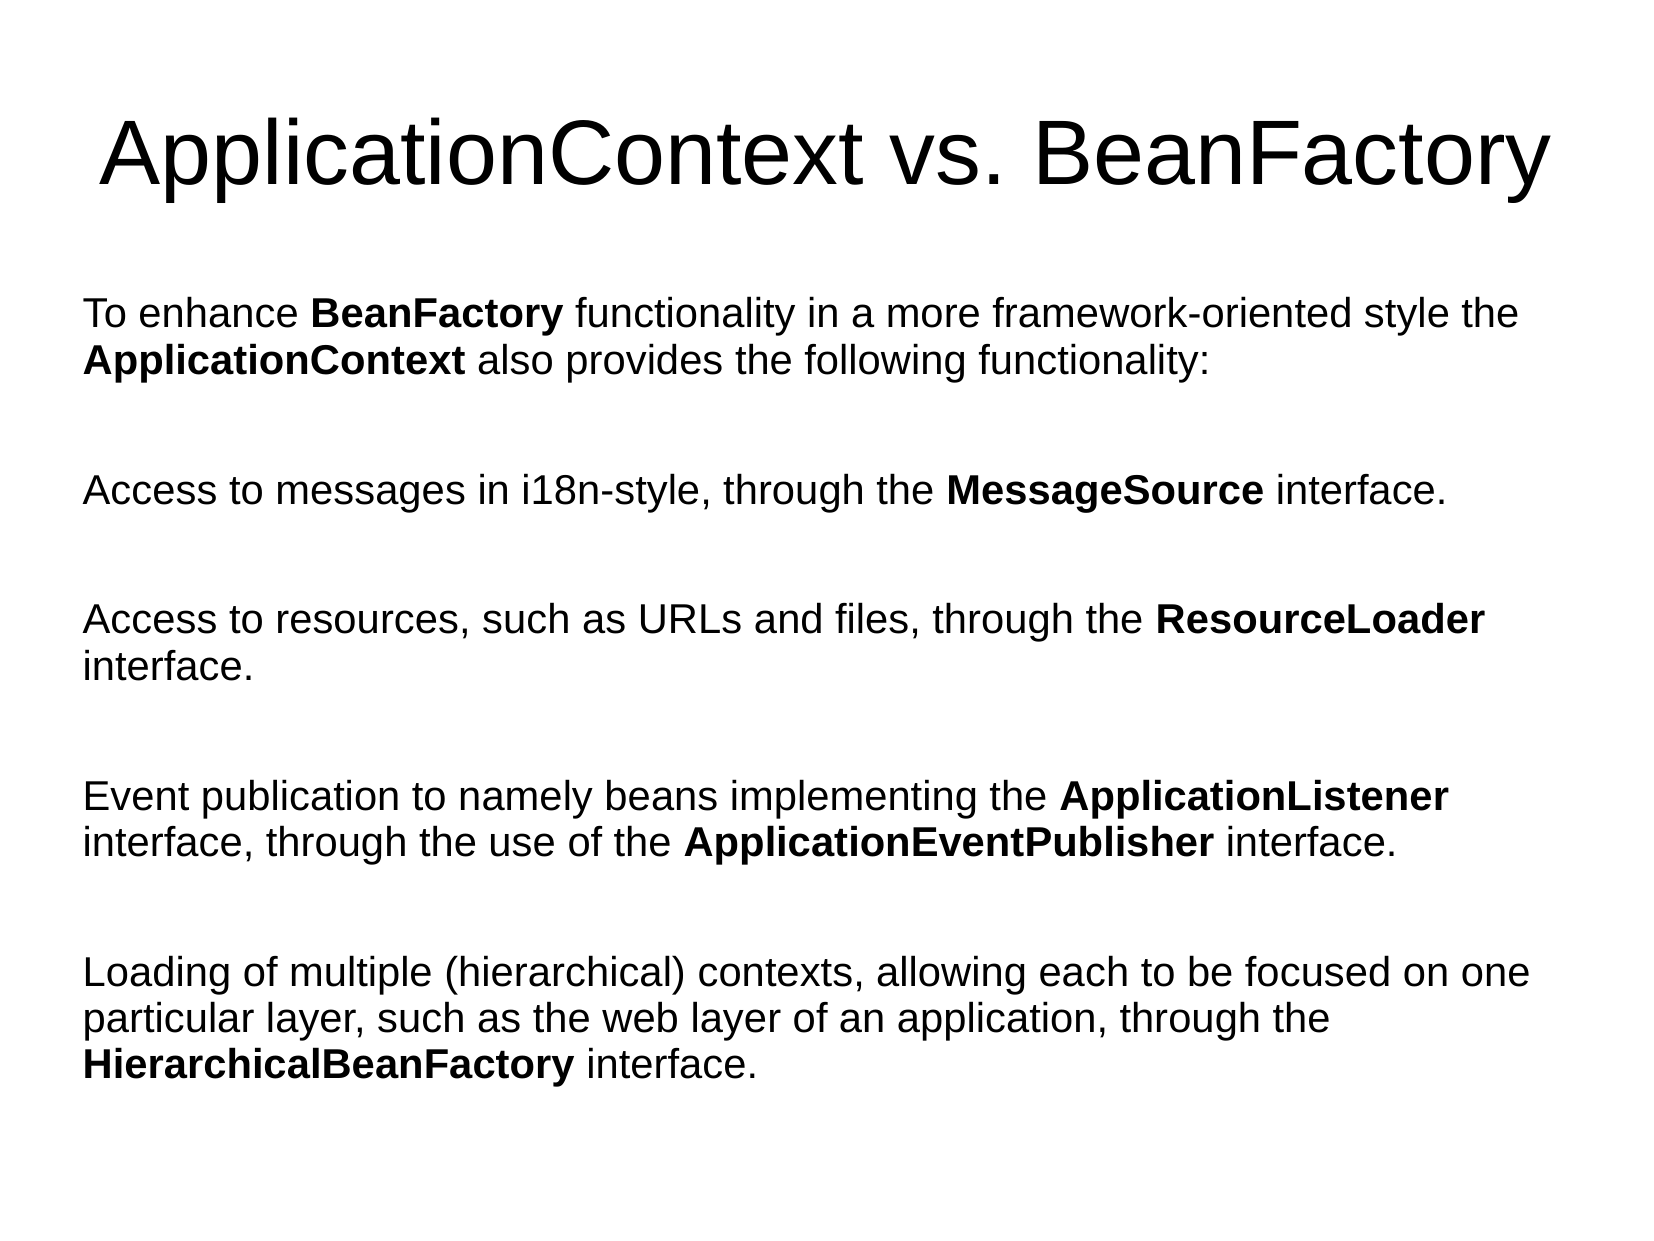

# ApplicationContext vs. BeanFactory
To enhance BeanFactory functionality in a more framework-oriented style the ApplicationContext also provides the following functionality:
Access to messages in i18n-style, through the MessageSource interface.
Access to resources, such as URLs and files, through the ResourceLoader interface.
Event publication to namely beans implementing the ApplicationListener interface, through the use of the ApplicationEventPublisher interface.
Loading of multiple (hierarchical) contexts, allowing each to be focused on one particular layer, such as the web layer of an application, through the HierarchicalBeanFactory interface.